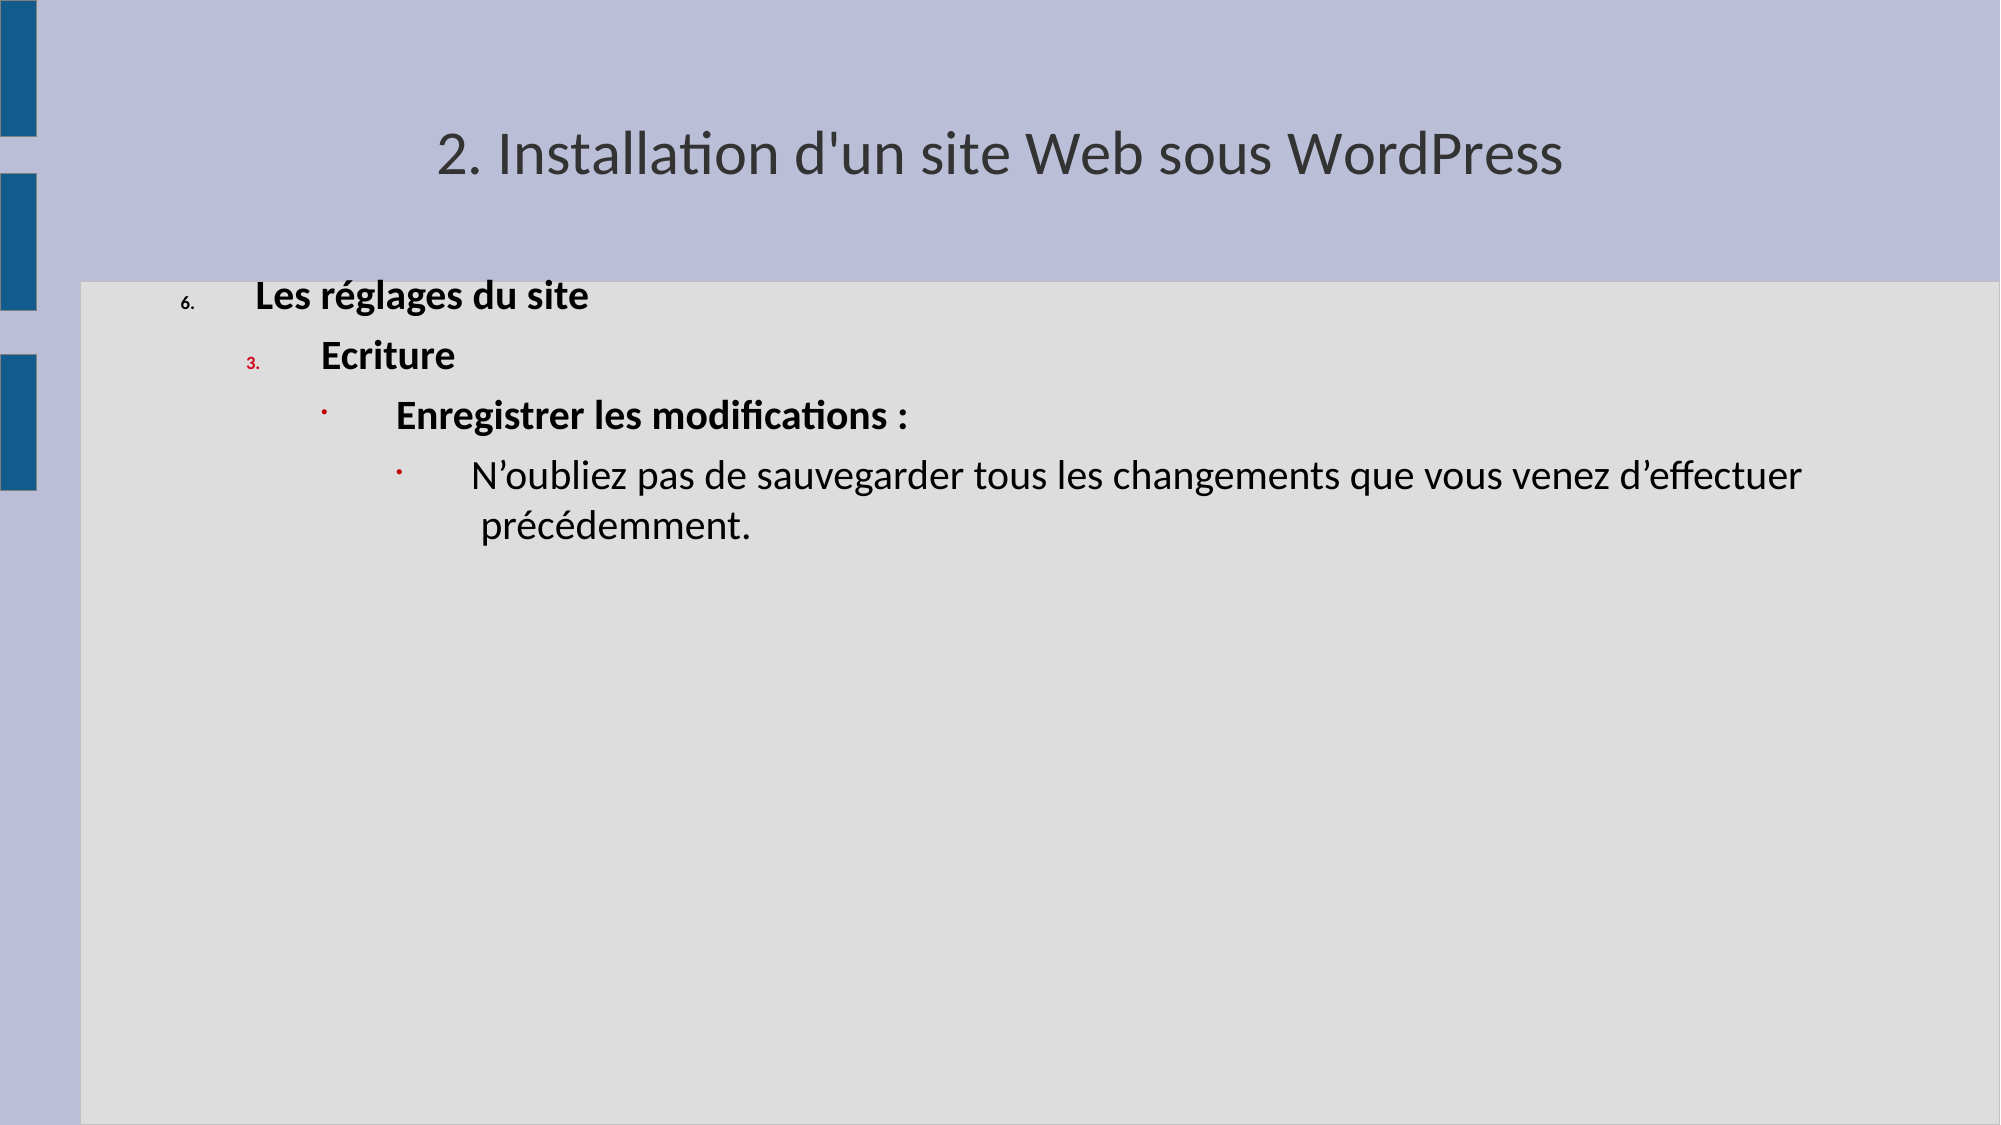

# 2. Installation d'un site Web sous WordPress
Les réglages du site
Ecriture
Enregistrer les modifications :
N’oubliez pas de sauvegarder tous les changements que vous venez d’effectuer précédemment.